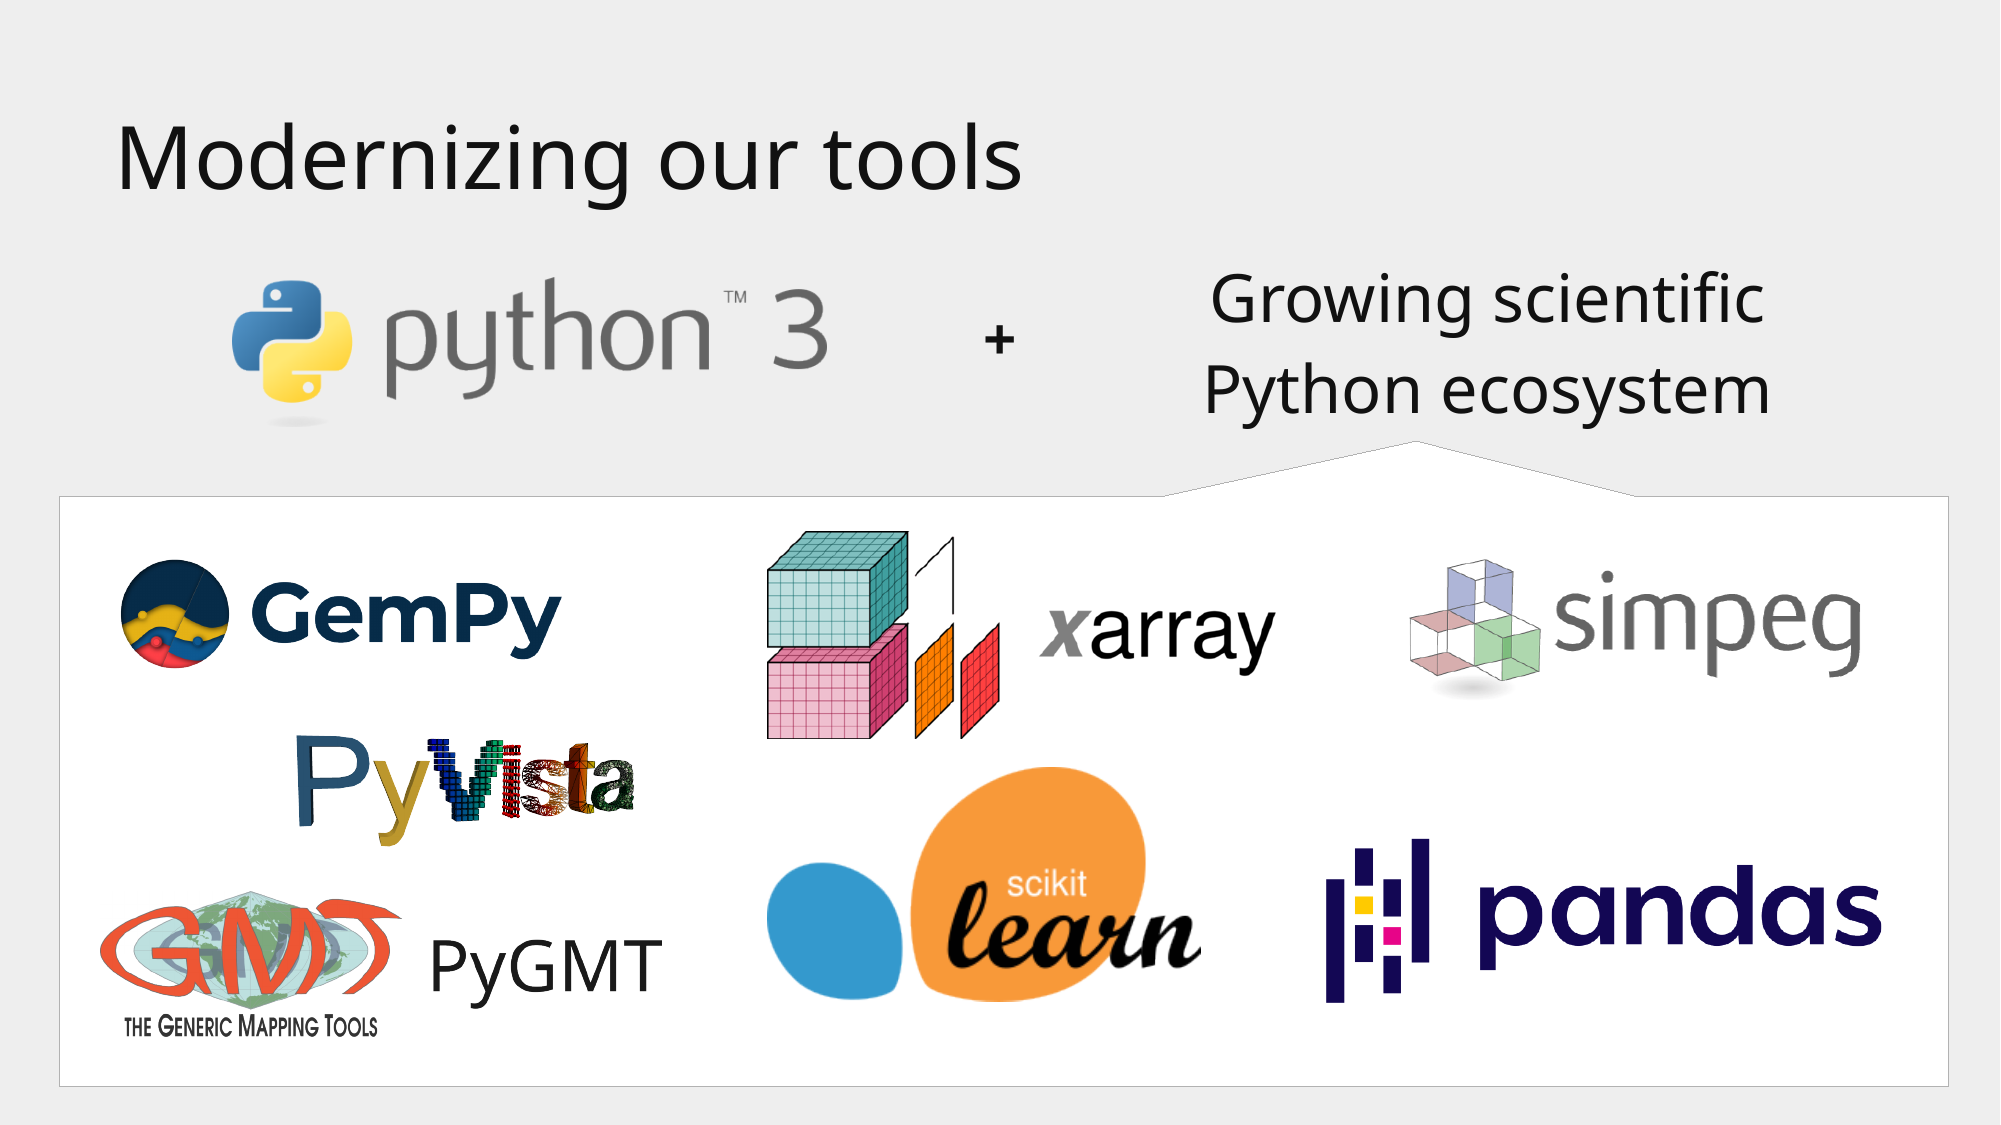

Modernizing our tools
Growing scientific Python ecosystem
+